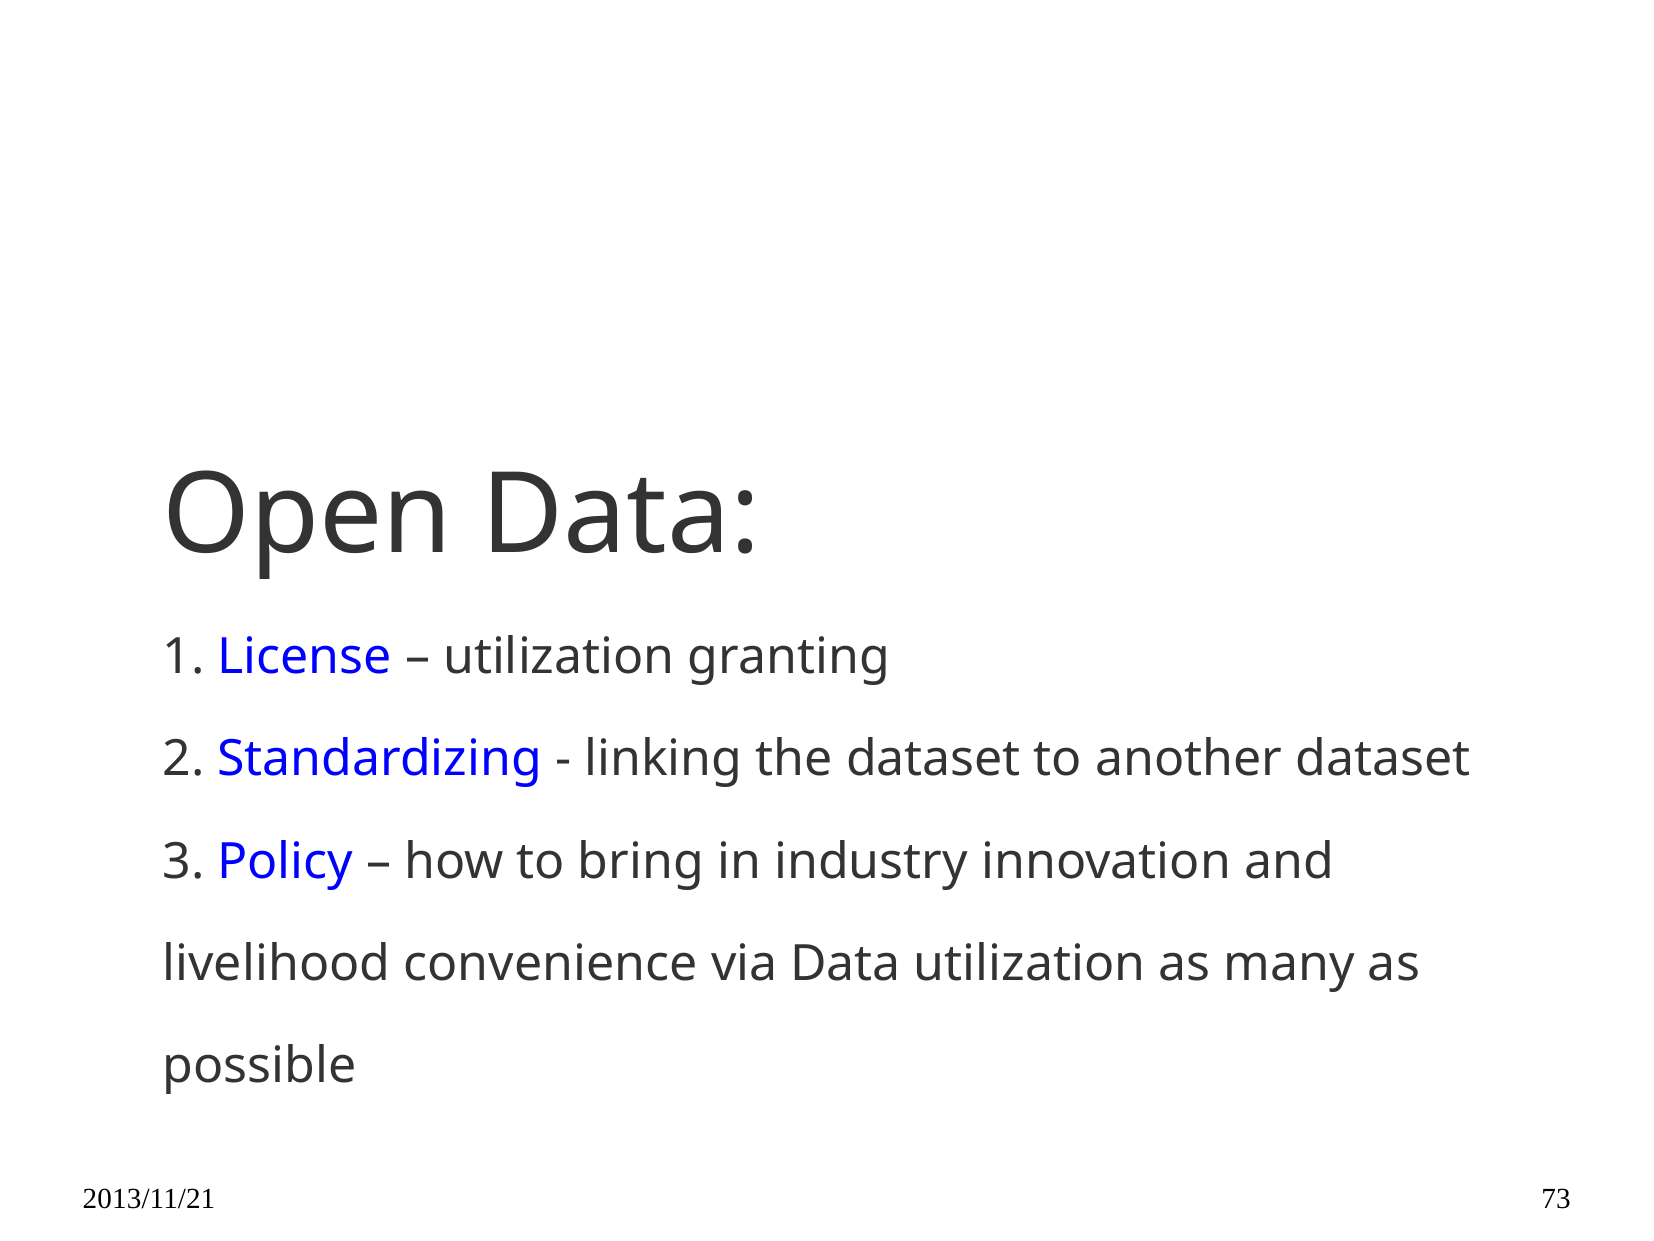

Open Data:
1. License – utilization granting
2. Standardizing - linking the dataset to another dataset
3. Policy – how to bring in industry innovation and livelihood convenience via Data utilization as many as possible
2013/11/21
73